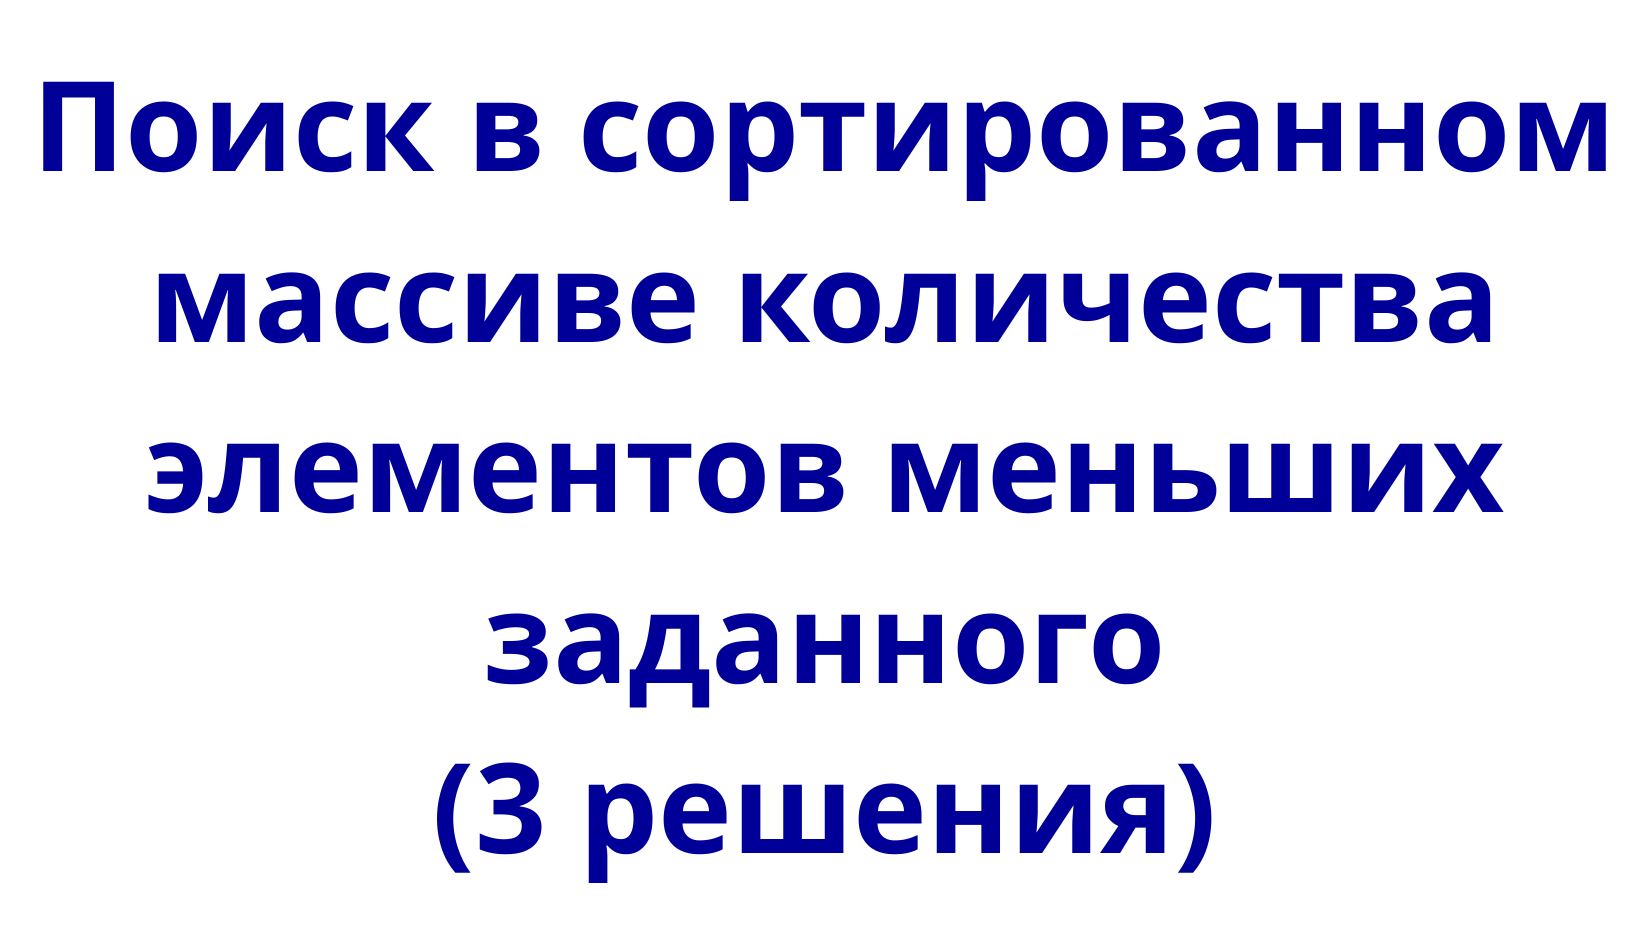

# Поиск в сортированном массиве количества элементов меньших заданного
(3 решения)